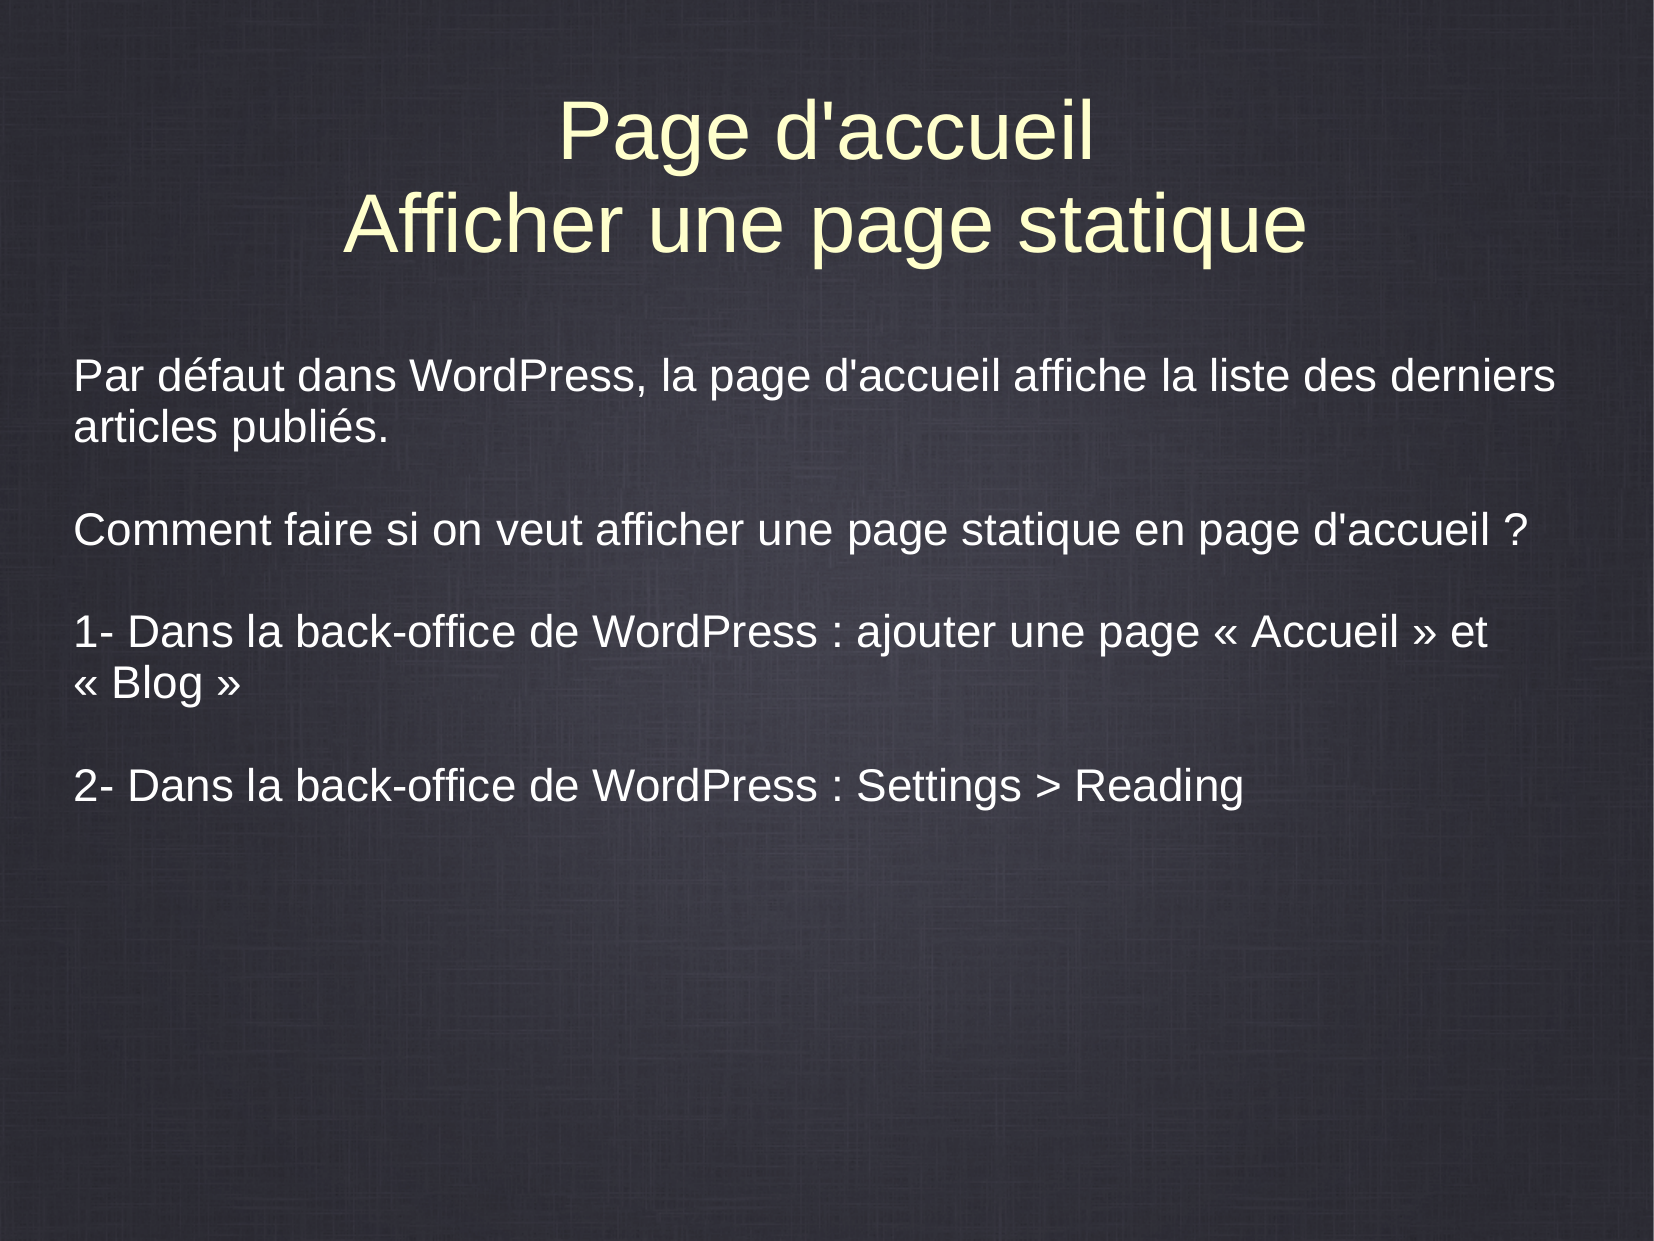

Page d'accueil
Afficher une page statique
Par défaut dans WordPress, la page d'accueil affiche la liste des derniers articles publiés.
Comment faire si on veut afficher une page statique en page d'accueil ?
1- Dans la back-office de WordPress : ajouter une page « Accueil » et « Blog »
2- Dans la back-office de WordPress : Settings > Reading